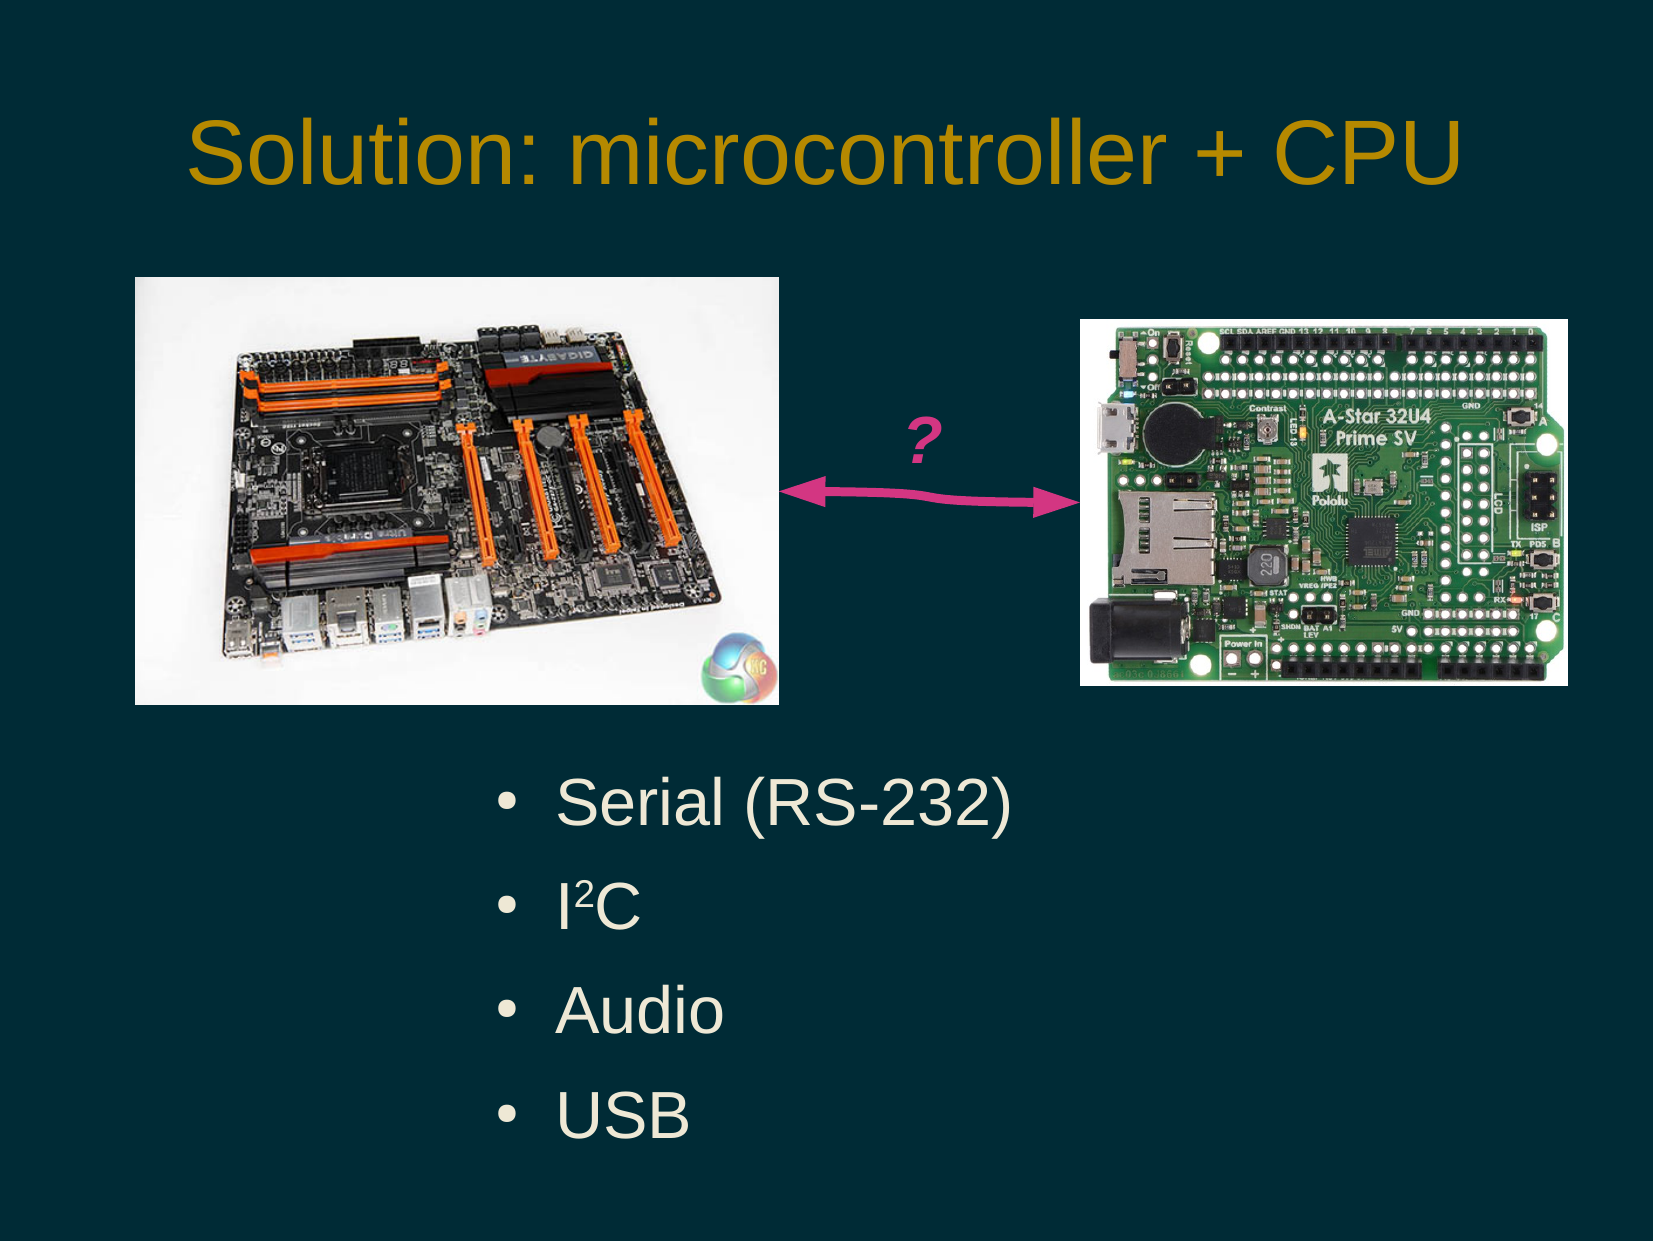

# Solution: microcontroller + CPU
?
Serial (RS-232)
I2C
Audio
USB